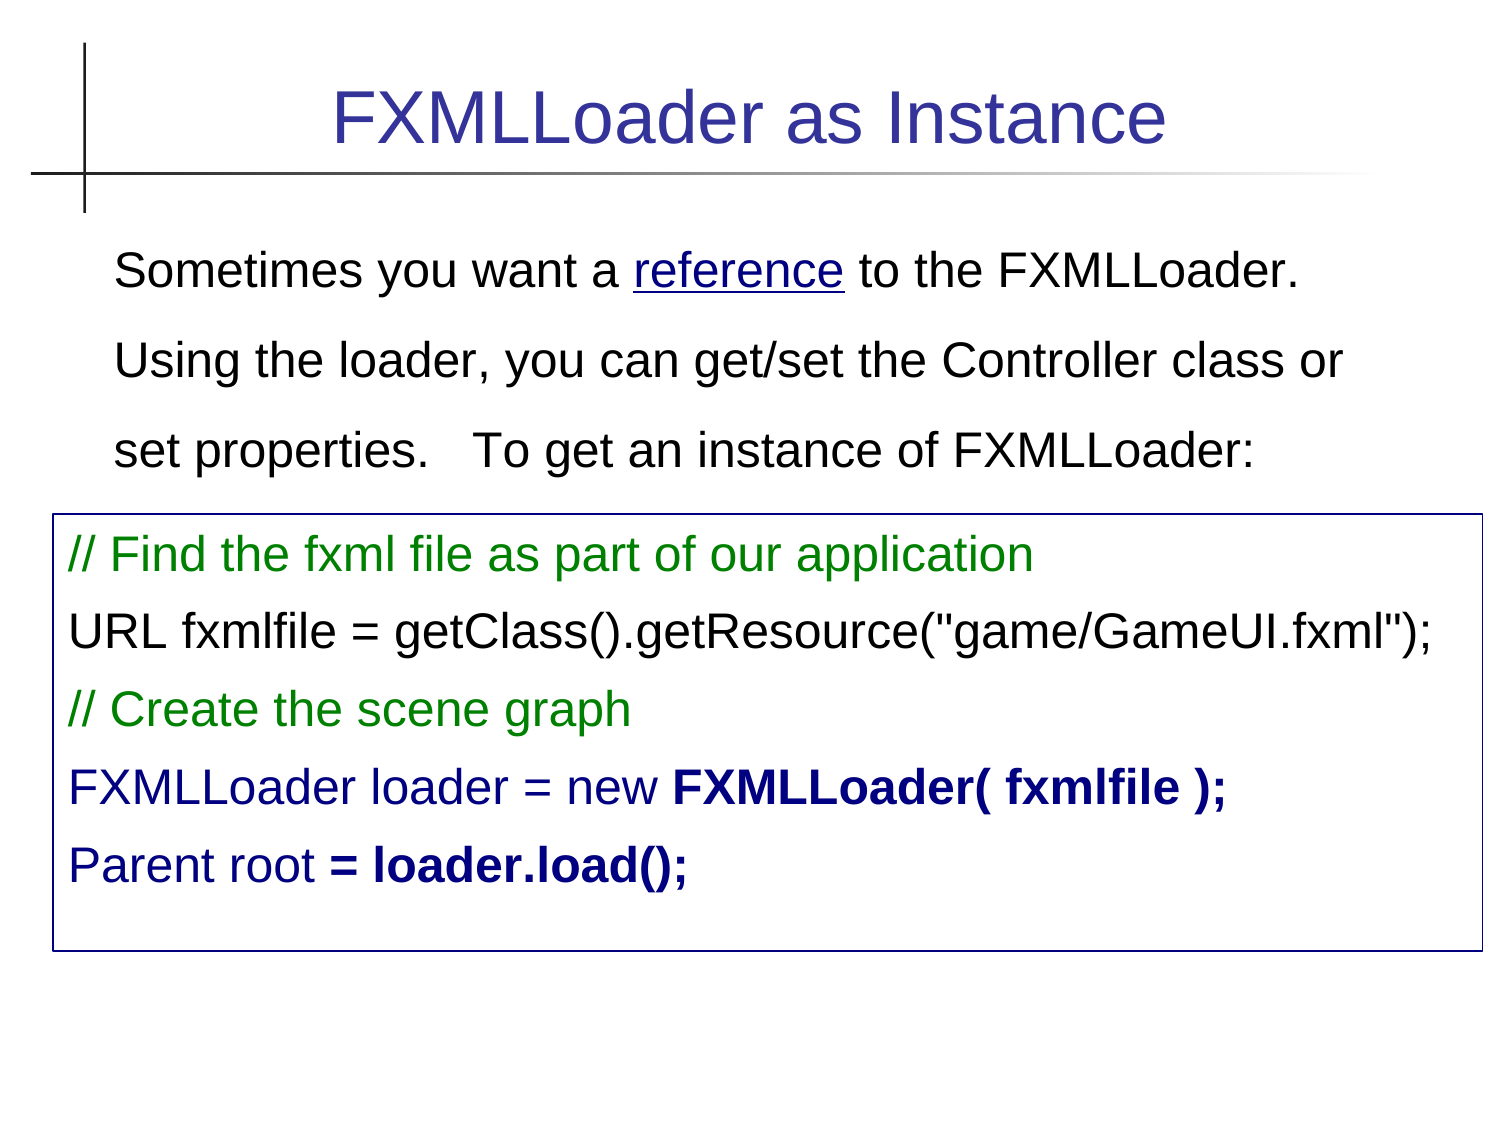

# FXMLLoader as Instance
Sometimes you want a reference to the FXMLLoader. Using the loader, you can get/set the Controller class or set properties. To get an instance of FXMLLoader:
// Find the fxml file as part of our application
URL fxmlfile = getClass().getResource("game/GameUI.fxml");
// Create the scene graph
FXMLLoader loader = new FXMLLoader( fxmlfile );
Parent root = loader.load();